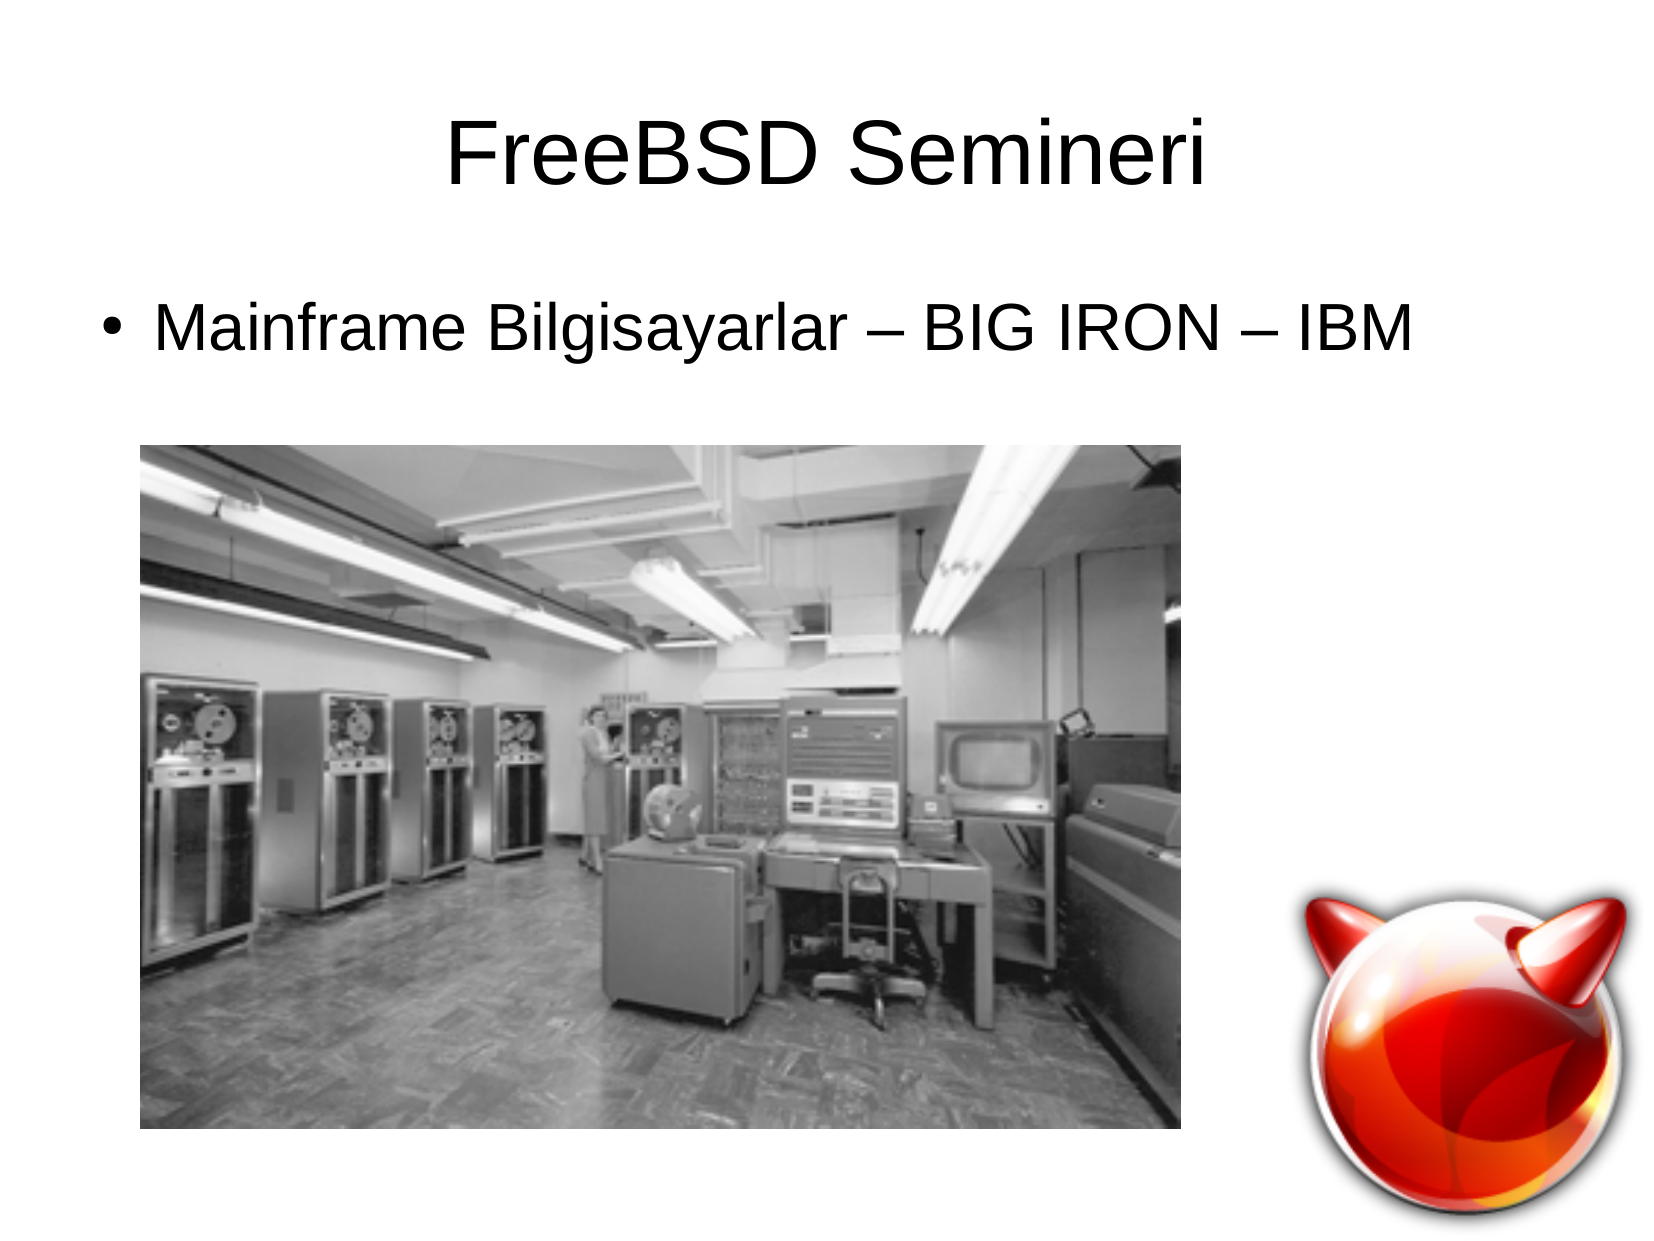

# FreeBSD Semineri
Mainframe Bilgisayarlar – BIG IRON – IBM